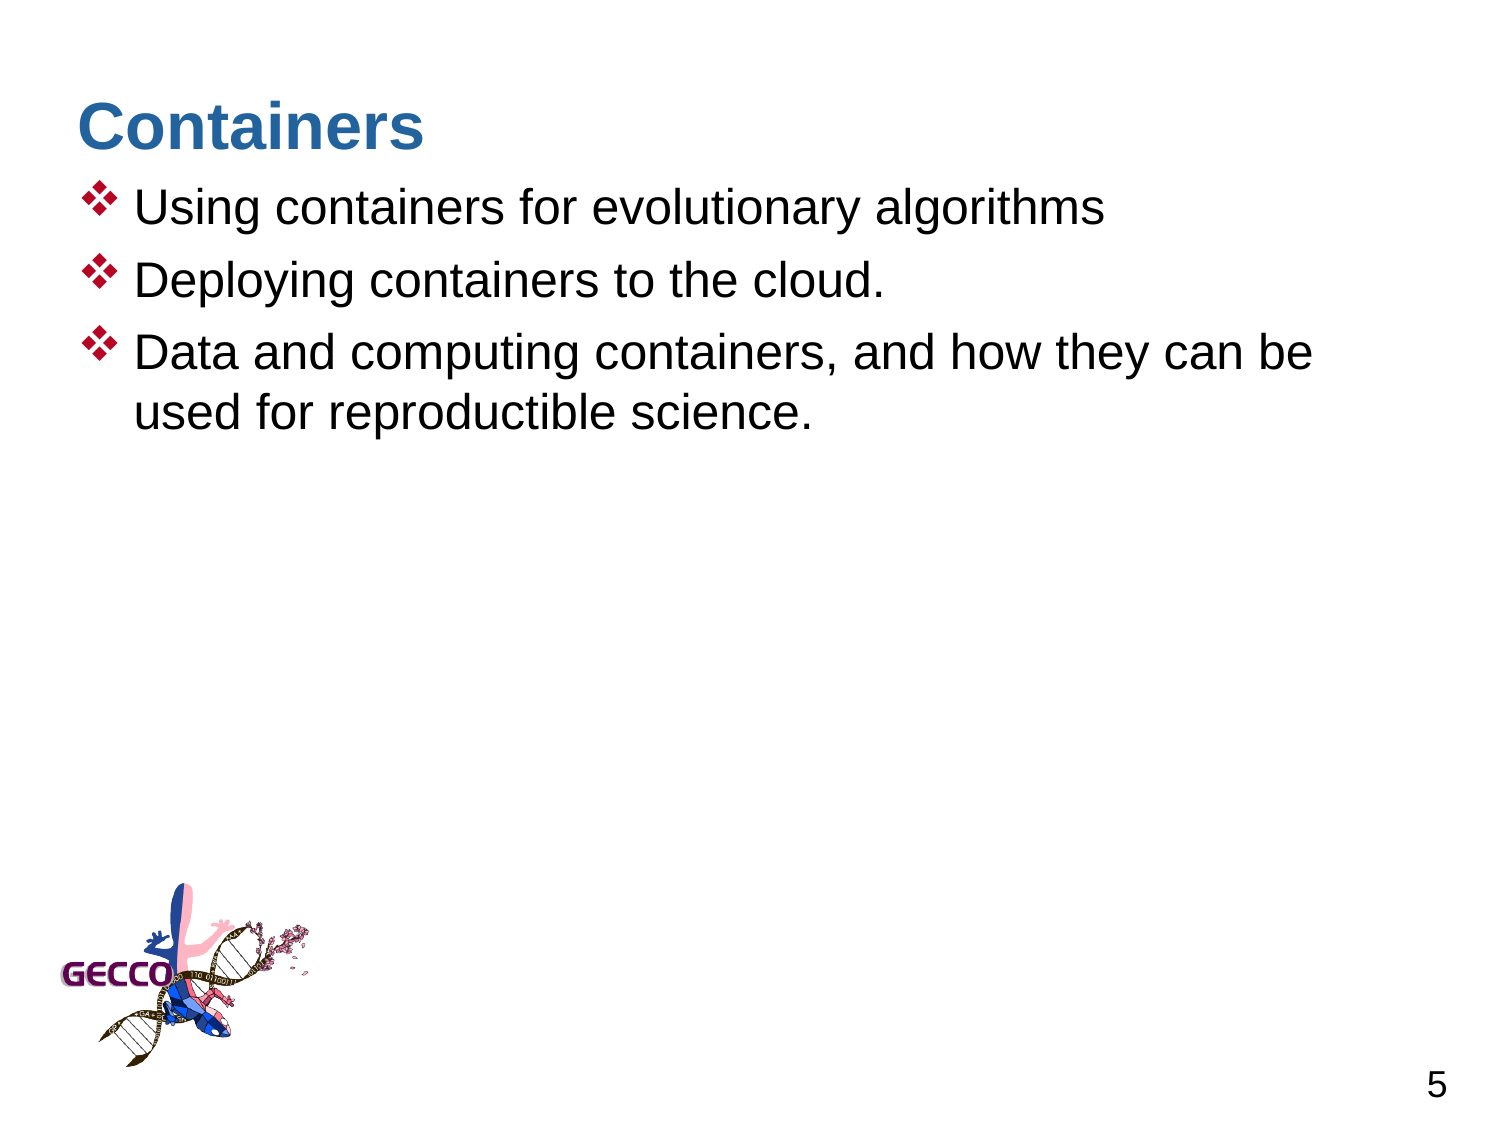

# Containers
Using containers for evolutionary algorithms
Deploying containers to the cloud.
Data and computing containers, and how they can be used for reproductible science.